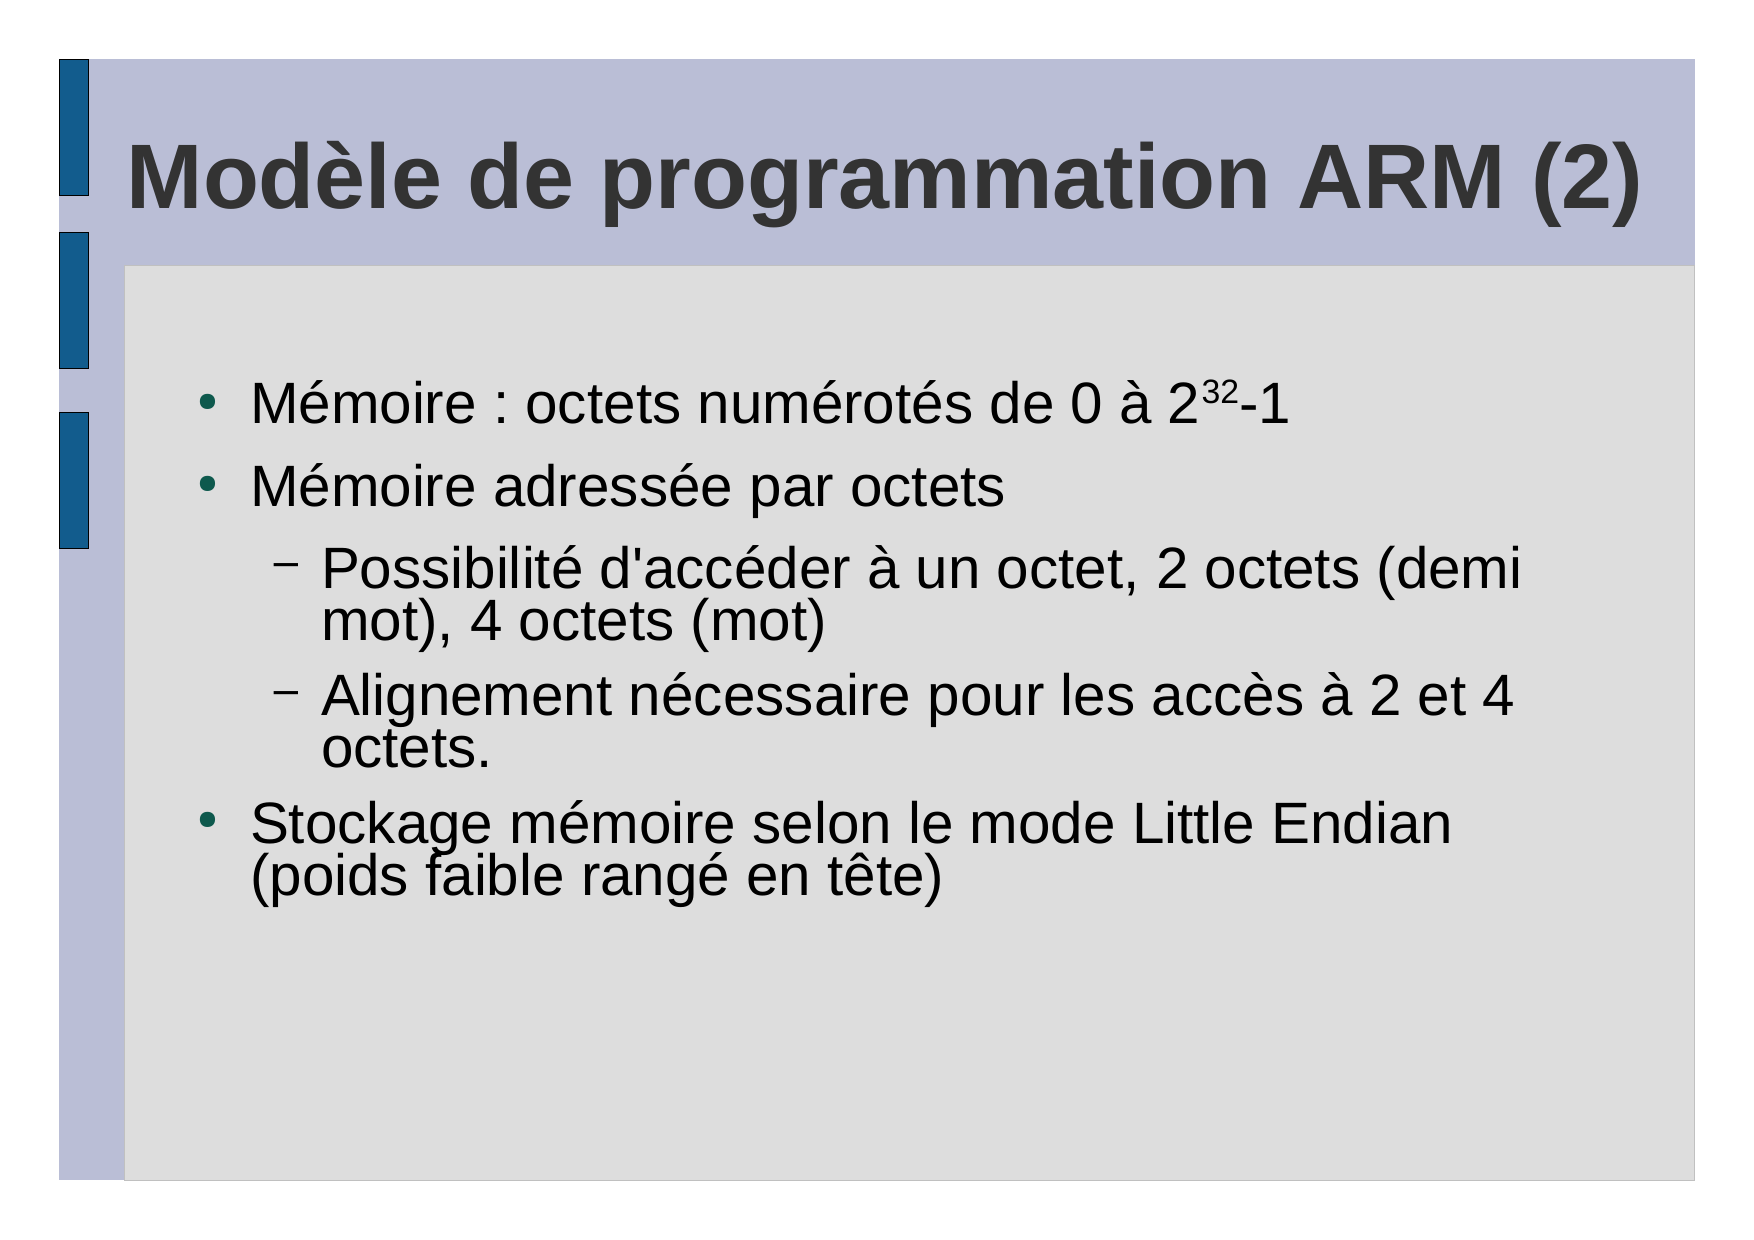

# Modèle de programmation ARM (2)
Mémoire : octets numérotés de 0 à 232-1
Mémoire adressée par octets
Possibilité d'accéder à un octet, 2 octets (demi mot), 4 octets (mot)
Alignement nécessaire pour les accès à 2 et 4 octets.
Stockage mémoire selon le mode Little Endian (poids faible rangé en tête)